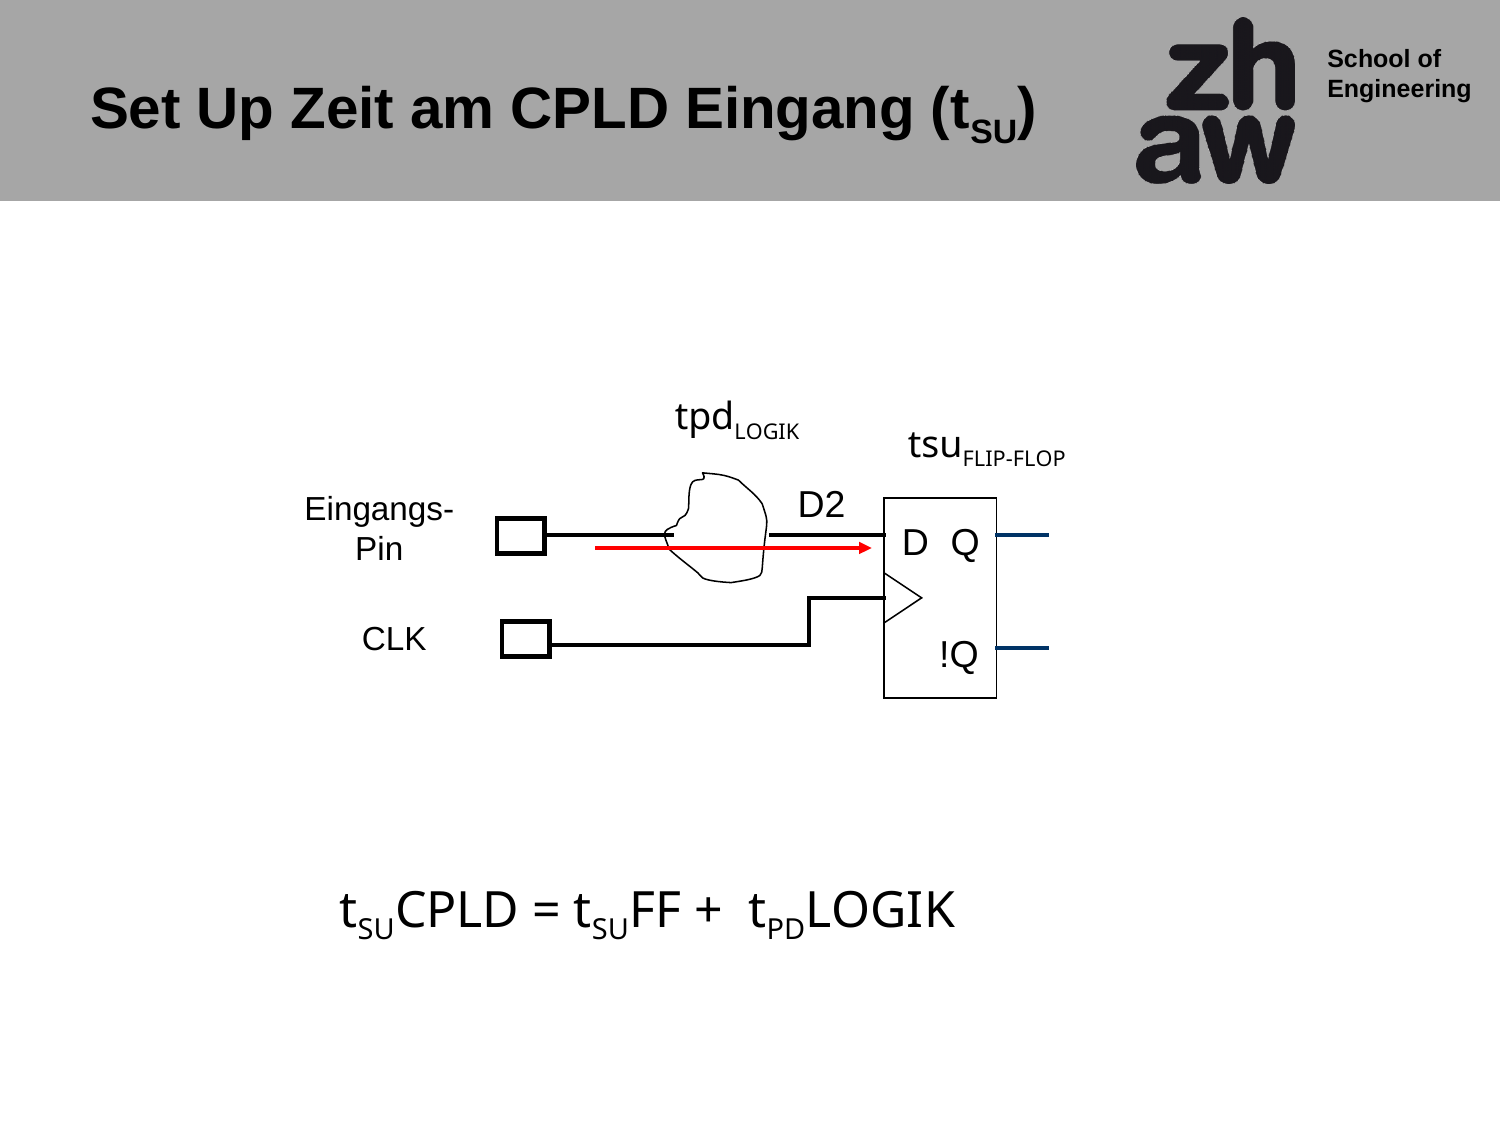

# Set Up Zeit am CPLD Eingang (tSU)
tpdLOGIK
tsuFLIP-FLOP
D2
Eingangs-
Pin
D
Q
!Q
CLK
tSUCPLD = tSUFF + tPDLOGIK